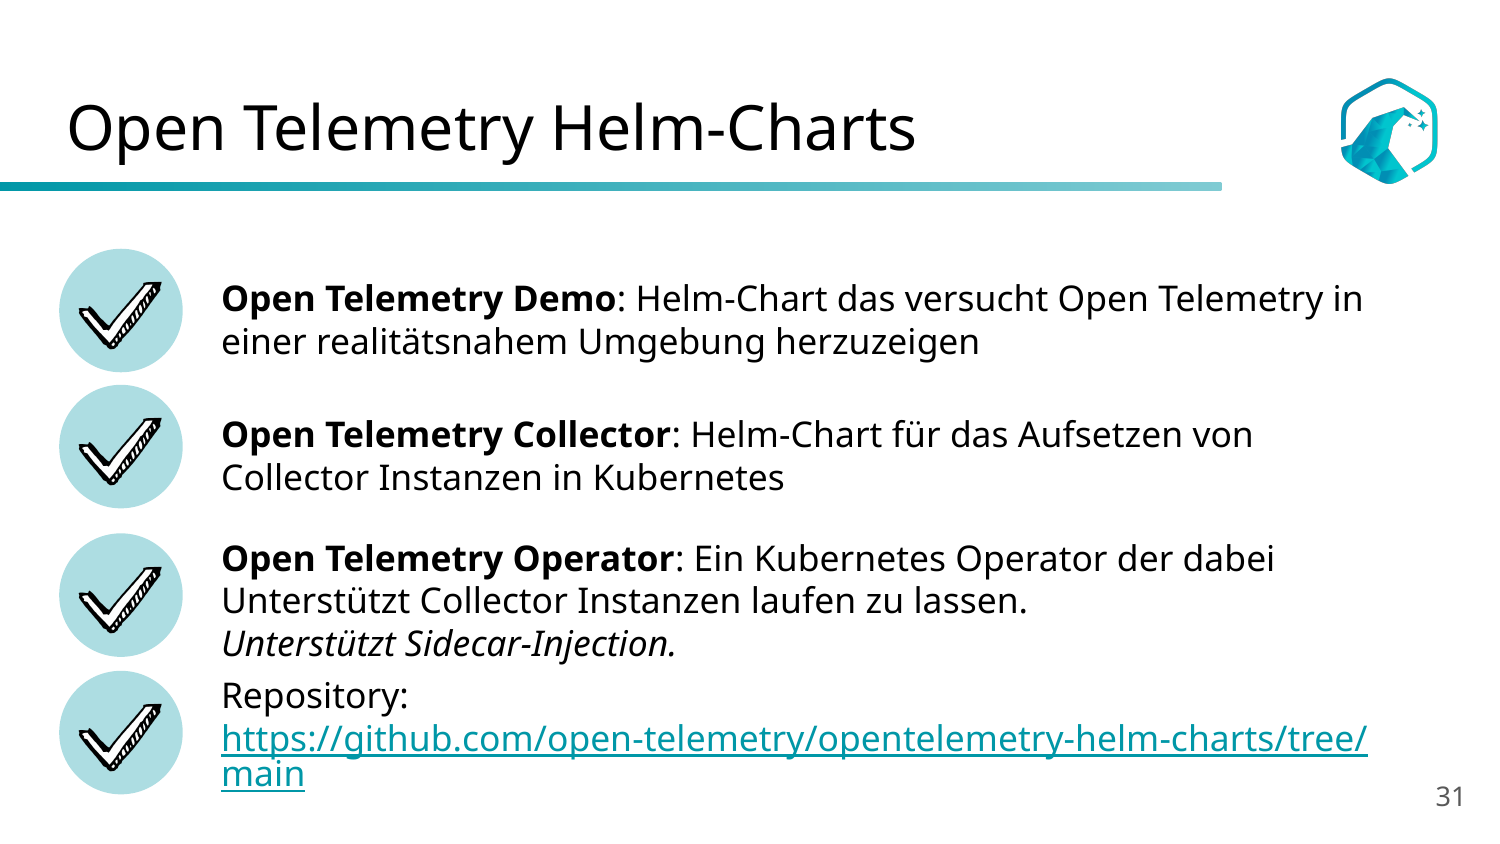

# Open Telemetry Helm-Charts
Open Telemetry Demo: Helm-Chart das versucht Open Telemetry in
einer realitätsnahem Umgebung herzuzeigen
Open Telemetry Collector: Helm-Chart für das Aufsetzen von
Collector Instanzen in Kubernetes
Open Telemetry Operator: Ein Kubernetes Operator der dabei
Unterstützt Collector Instanzen laufen zu lassen.
Unterstützt Sidecar-Injection.
Repository: https://github.com/open-telemetry/opentelemetry-helm-charts/tree/main